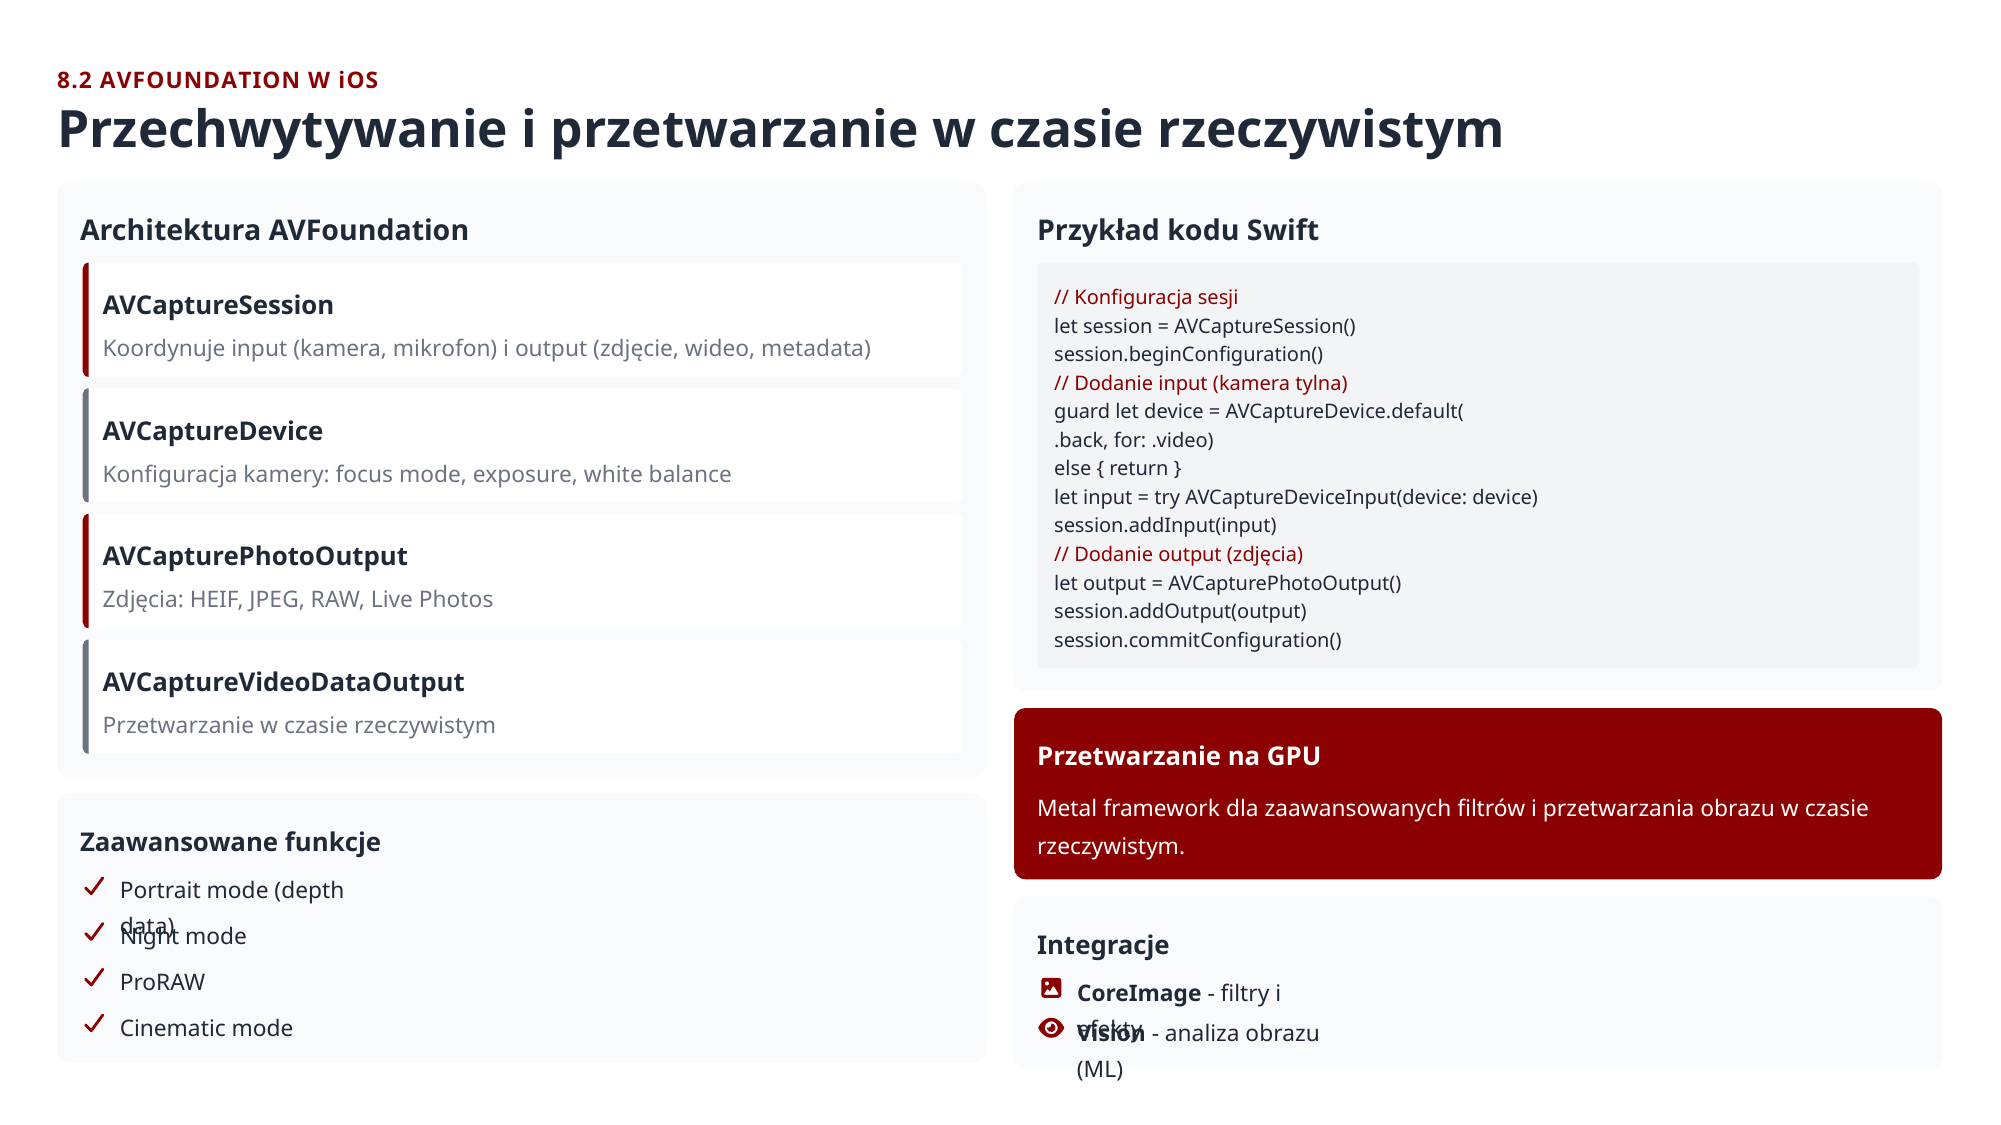

8.2 AVFOUNDATION W iOS
Przechwytywanie i przetwarzanie w czasie rzeczywistym
Architektura AVFoundation
Przykład kodu Swift
AVCaptureSession
// Konfiguracja sesji
let session = AVCaptureSession()
Koordynuje input (kamera, mikrofon) i output (zdjęcie, wideo, metadata)
session.beginConfiguration()
// Dodanie input (kamera tylna)
guard let device = AVCaptureDevice.default(
AVCaptureDevice
.back, for: .video)
Konfiguracja kamery: focus mode, exposure, white balance
else { return }
let input = try AVCaptureDeviceInput(device: device)
session.addInput(input)
AVCapturePhotoOutput
// Dodanie output (zdjęcia)
let output = AVCapturePhotoOutput()
Zdjęcia: HEIF, JPEG, RAW, Live Photos
session.addOutput(output)
session.commitConfiguration()
AVCaptureVideoDataOutput
Przetwarzanie w czasie rzeczywistym
Przetwarzanie na GPU
Metal framework dla zaawansowanych filtrów i przetwarzania obrazu w czasie rzeczywistym.
Zaawansowane funkcje
Portrait mode (depth data)
Night mode
Integracje
ProRAW
CoreImage - filtry i efekty
Cinematic mode
Vision - analiza obrazu (ML)